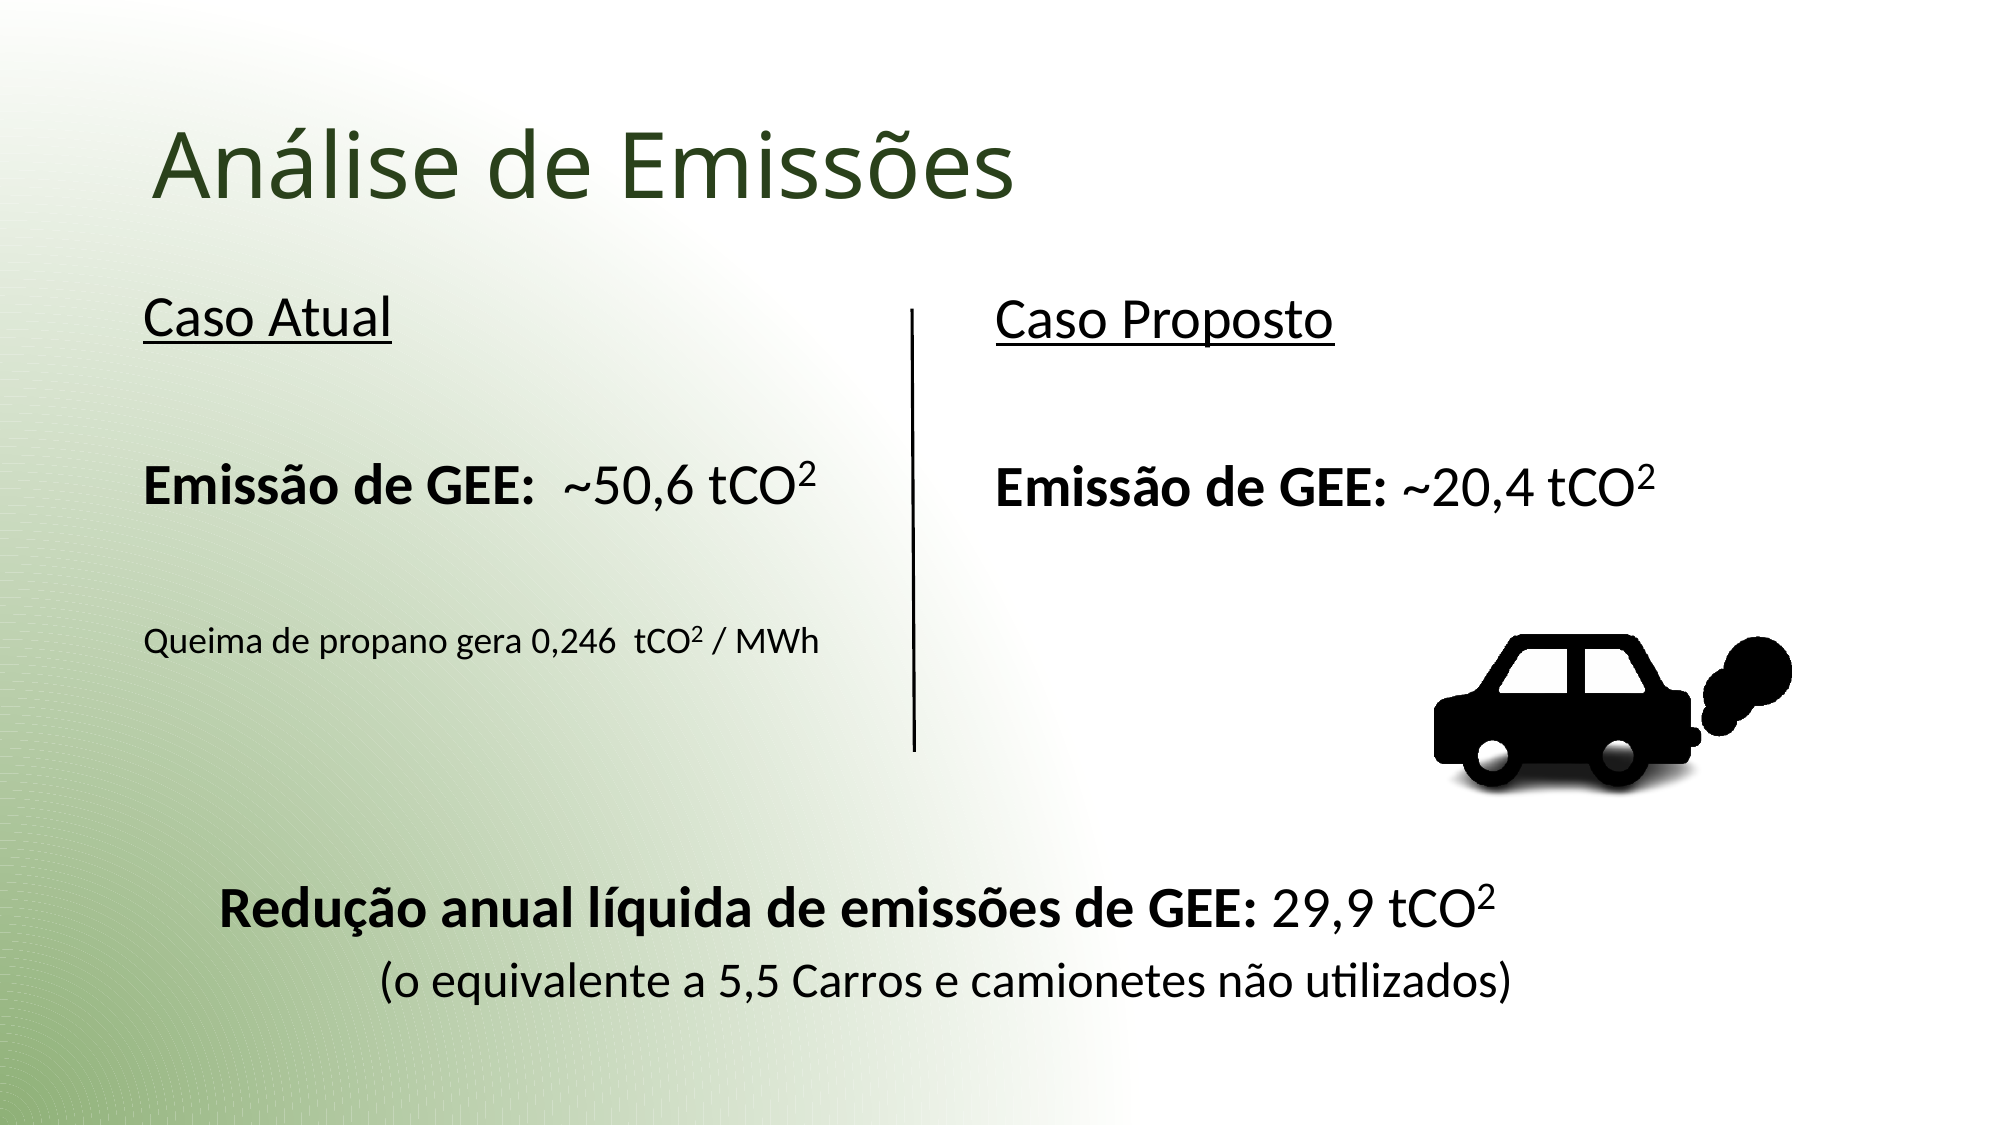

# Análise de Emissões
Caso Atual
Emissão de GEE:  ~50,6 tCO2
Queima de propano gera 0,246  tCO2 / MWh
Caso Proposto
Emissão de GEE: ~20,4 tCO2
Redução anual líquida de emissões de GEE: 29,9 tCO2
            (o equivalente a 5,5 Carros e camionetes não utilizados)